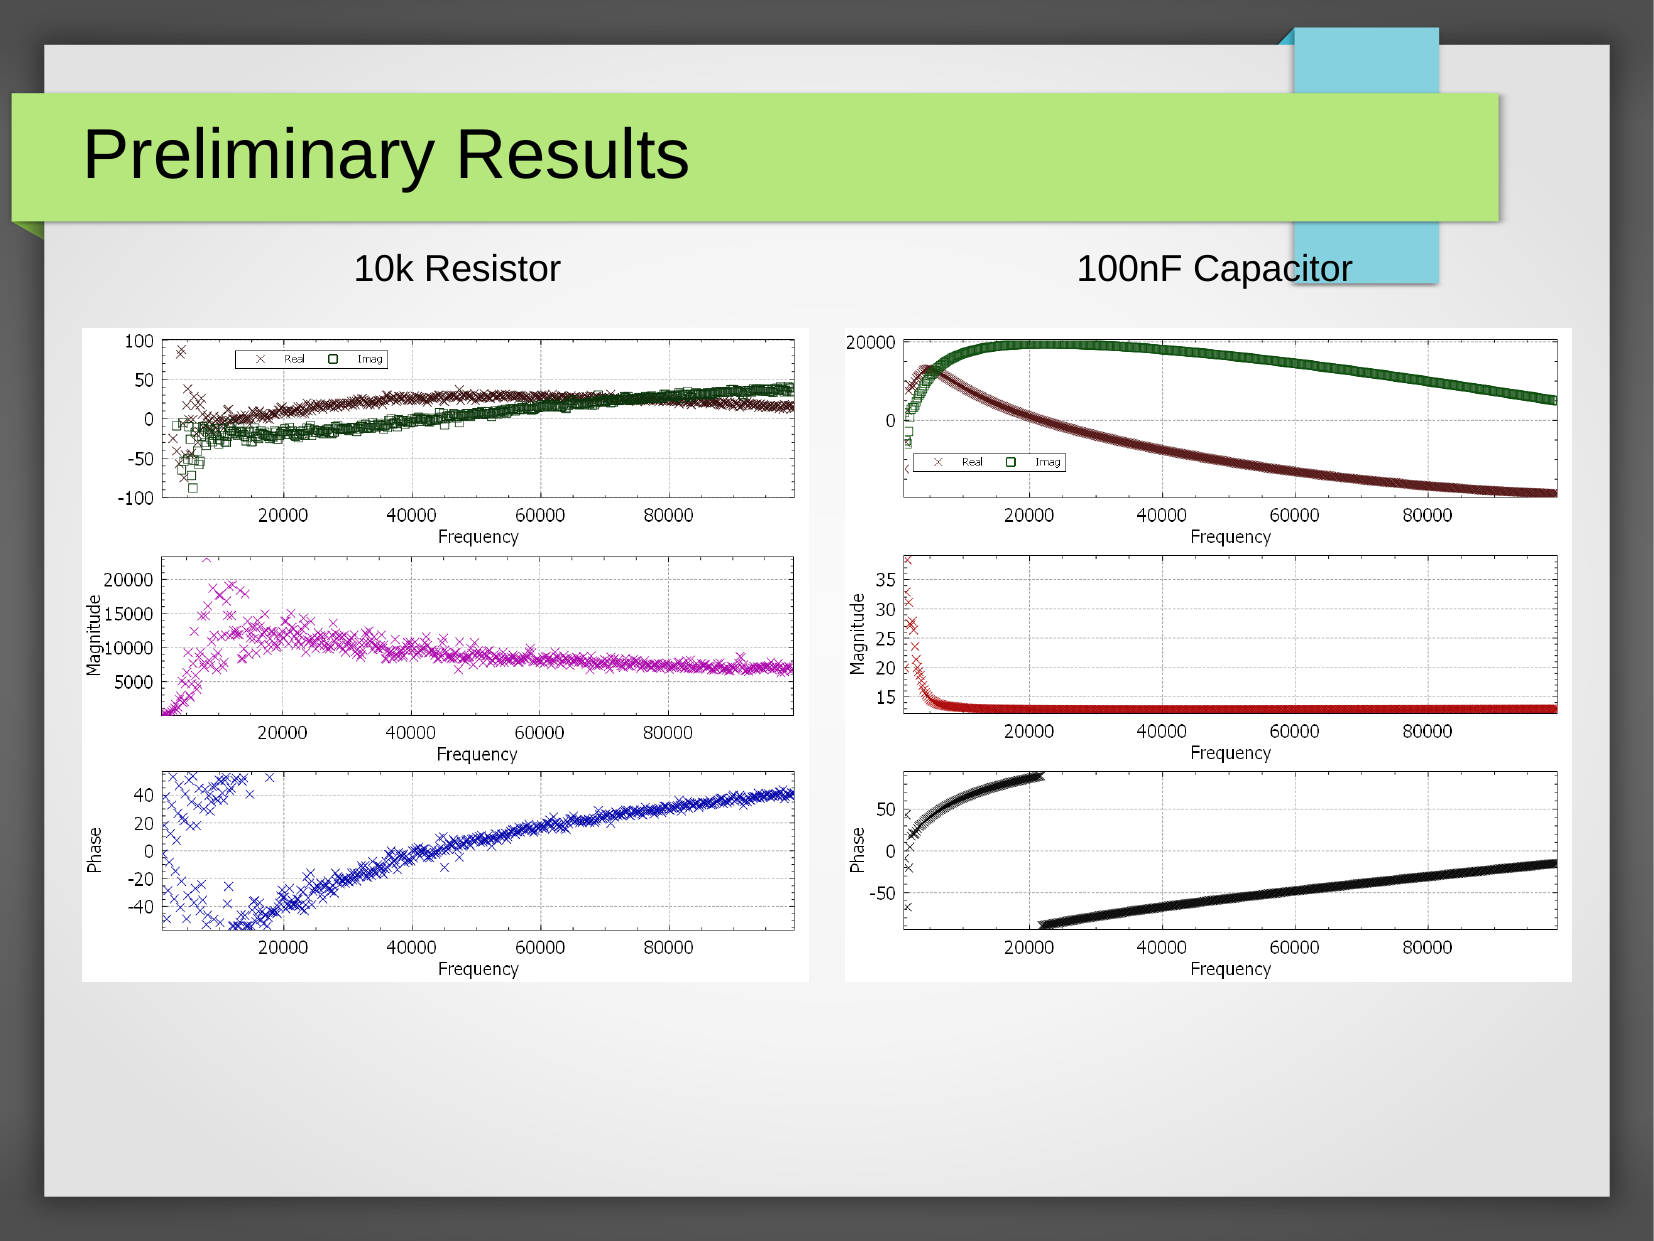

# Preliminary Results
10k Resistor
100nF Capacitor